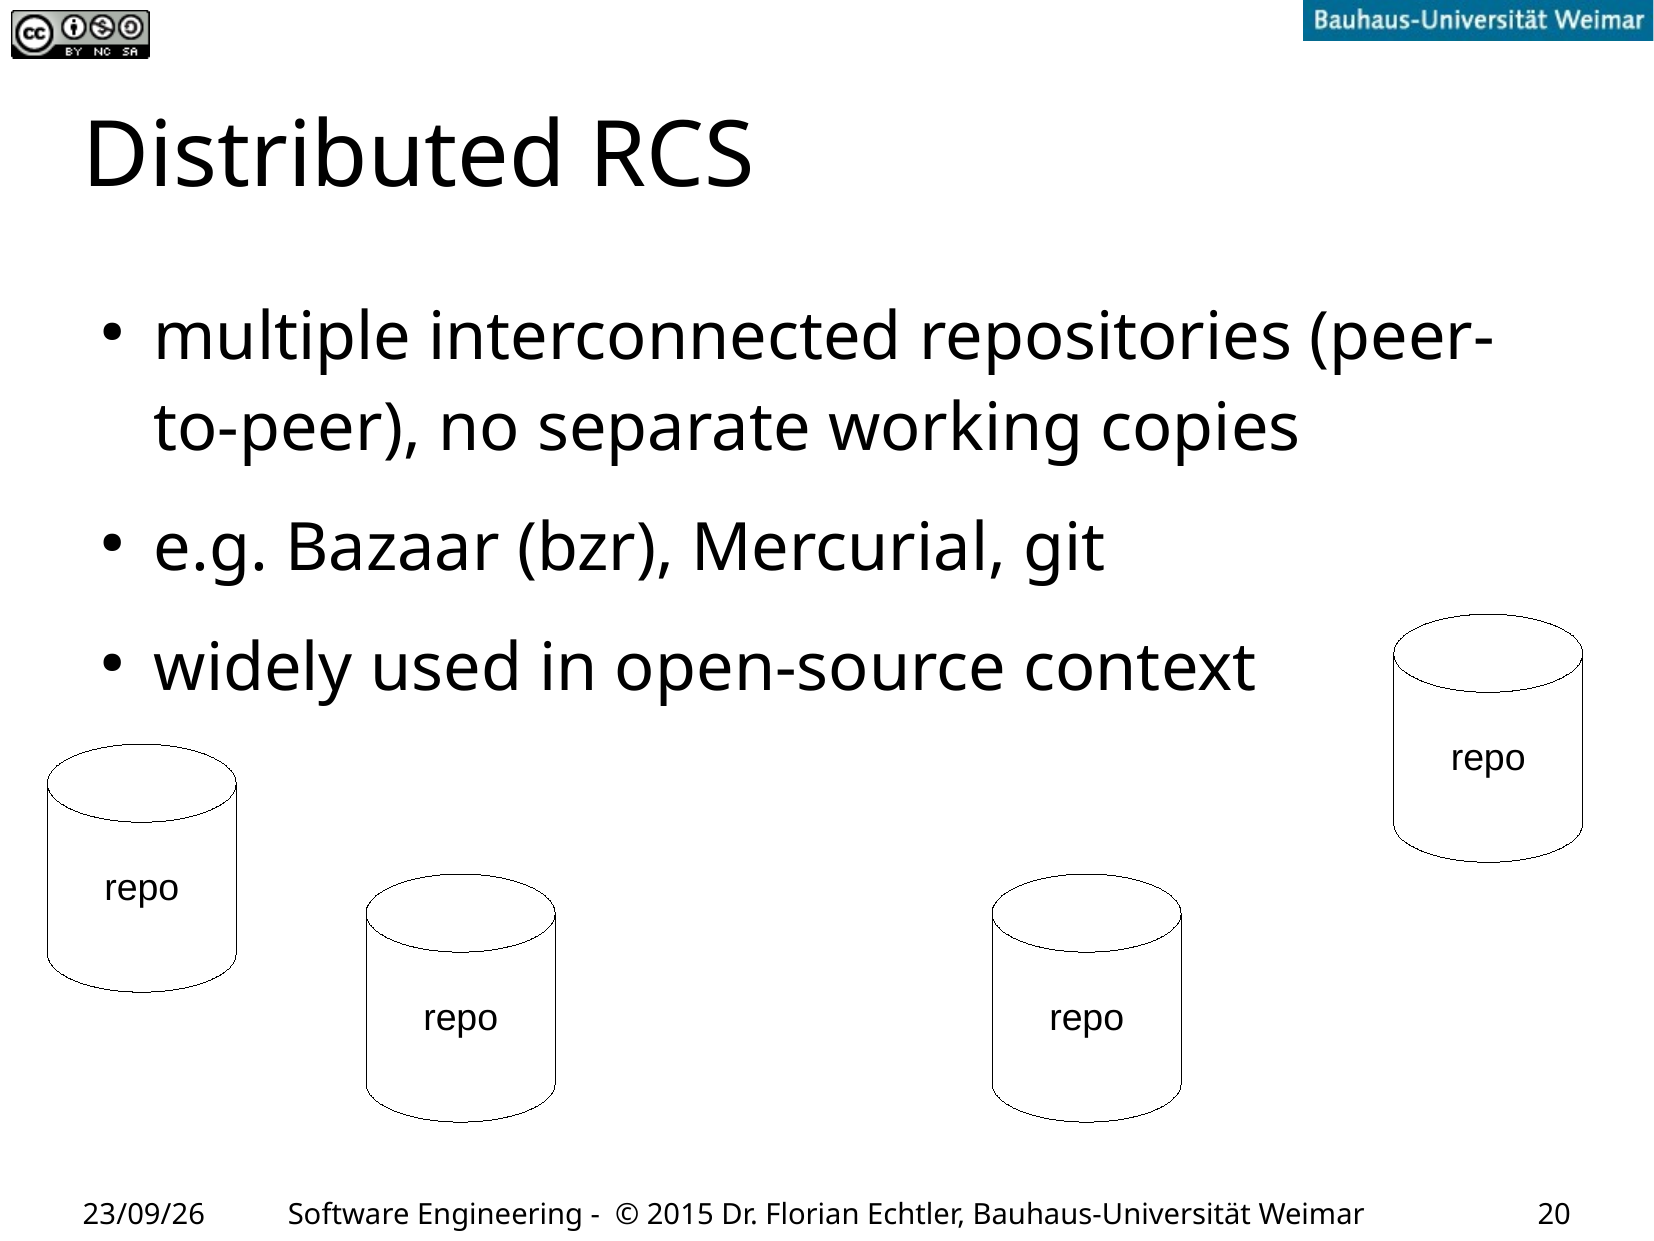

# Distributed RCS
multiple interconnected repositories (peer-to-peer), no separate working copies
e.g. Bazaar (bzr), Mercurial, git
widely used in open-source context
repo
repo
repo
repo
Software Engineering - © 2015 Dr. Florian Echtler, Bauhaus-Universität Weimar
20